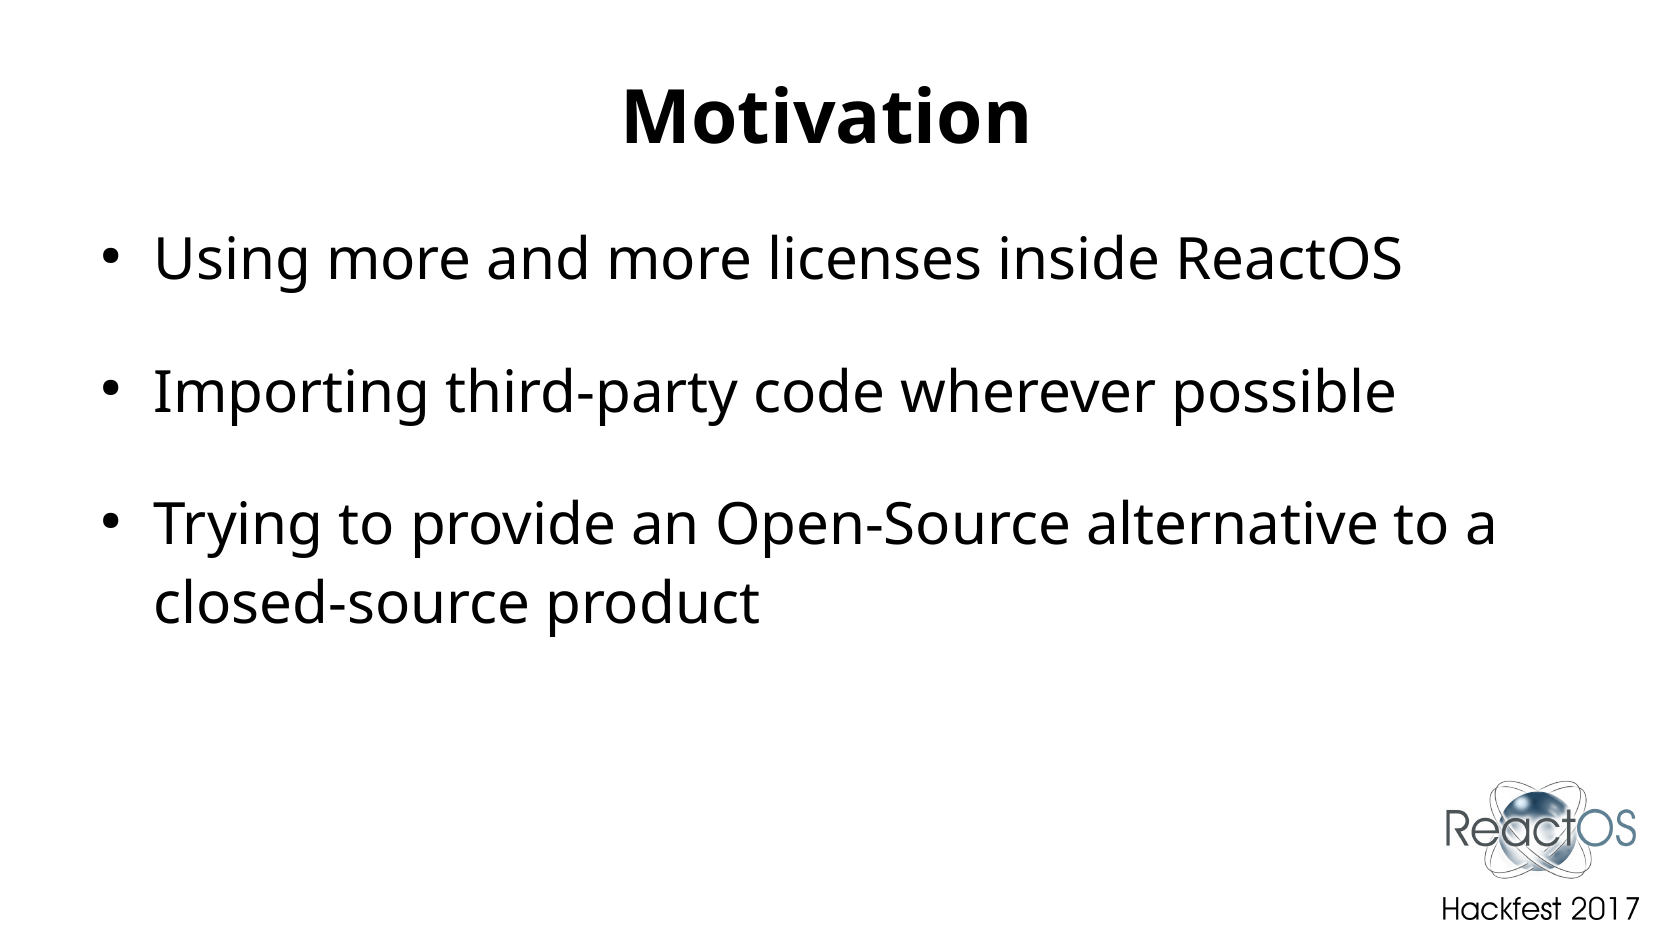

# Motivation
Using more and more licenses inside ReactOS
Importing third-party code wherever possible
Trying to provide an Open-Source alternative to a closed-source product